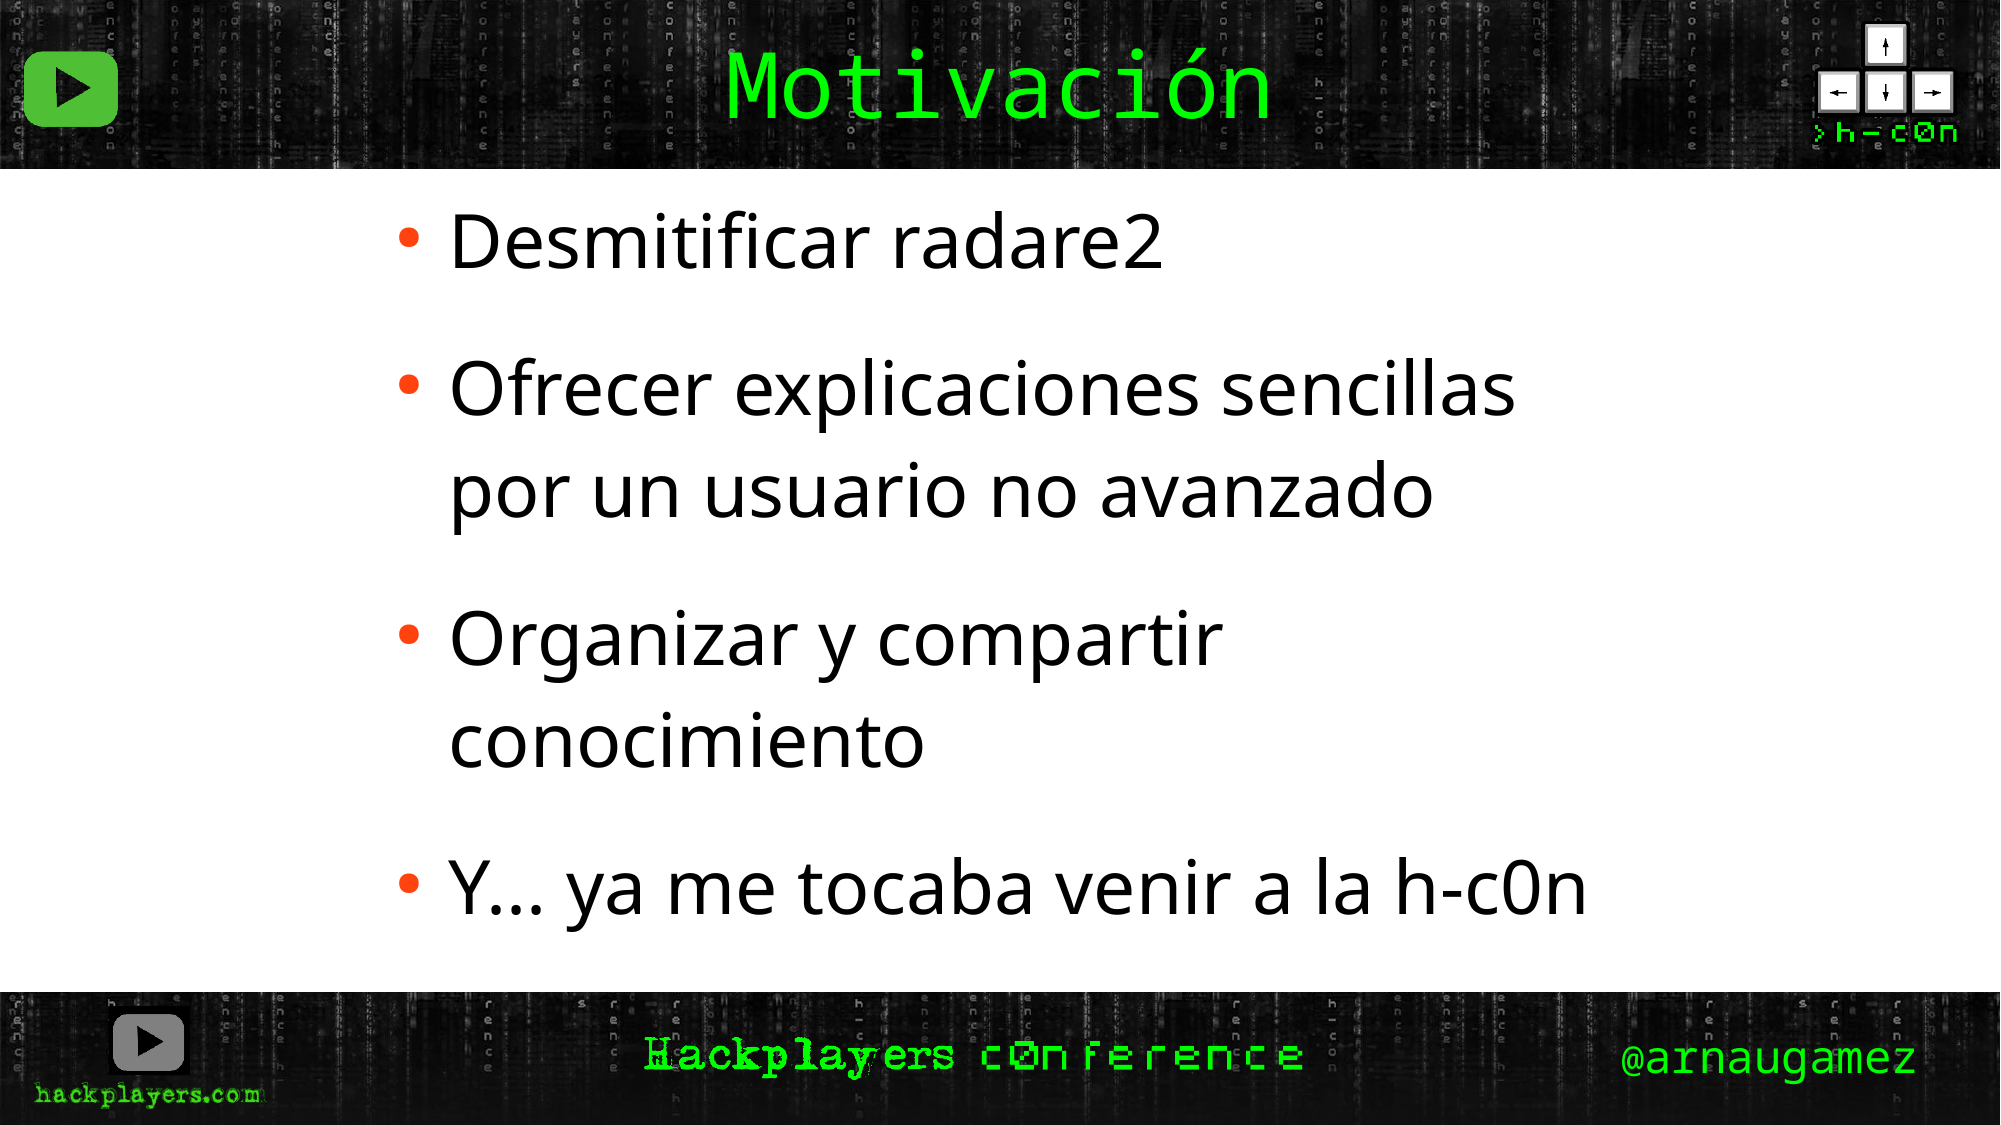

# Motivación
Desmitificar radare2
Ofrecer explicaciones sencillas por un usuario no avanzado
Organizar y compartir conocimiento
Y... ya me tocaba venir a la h-c0n